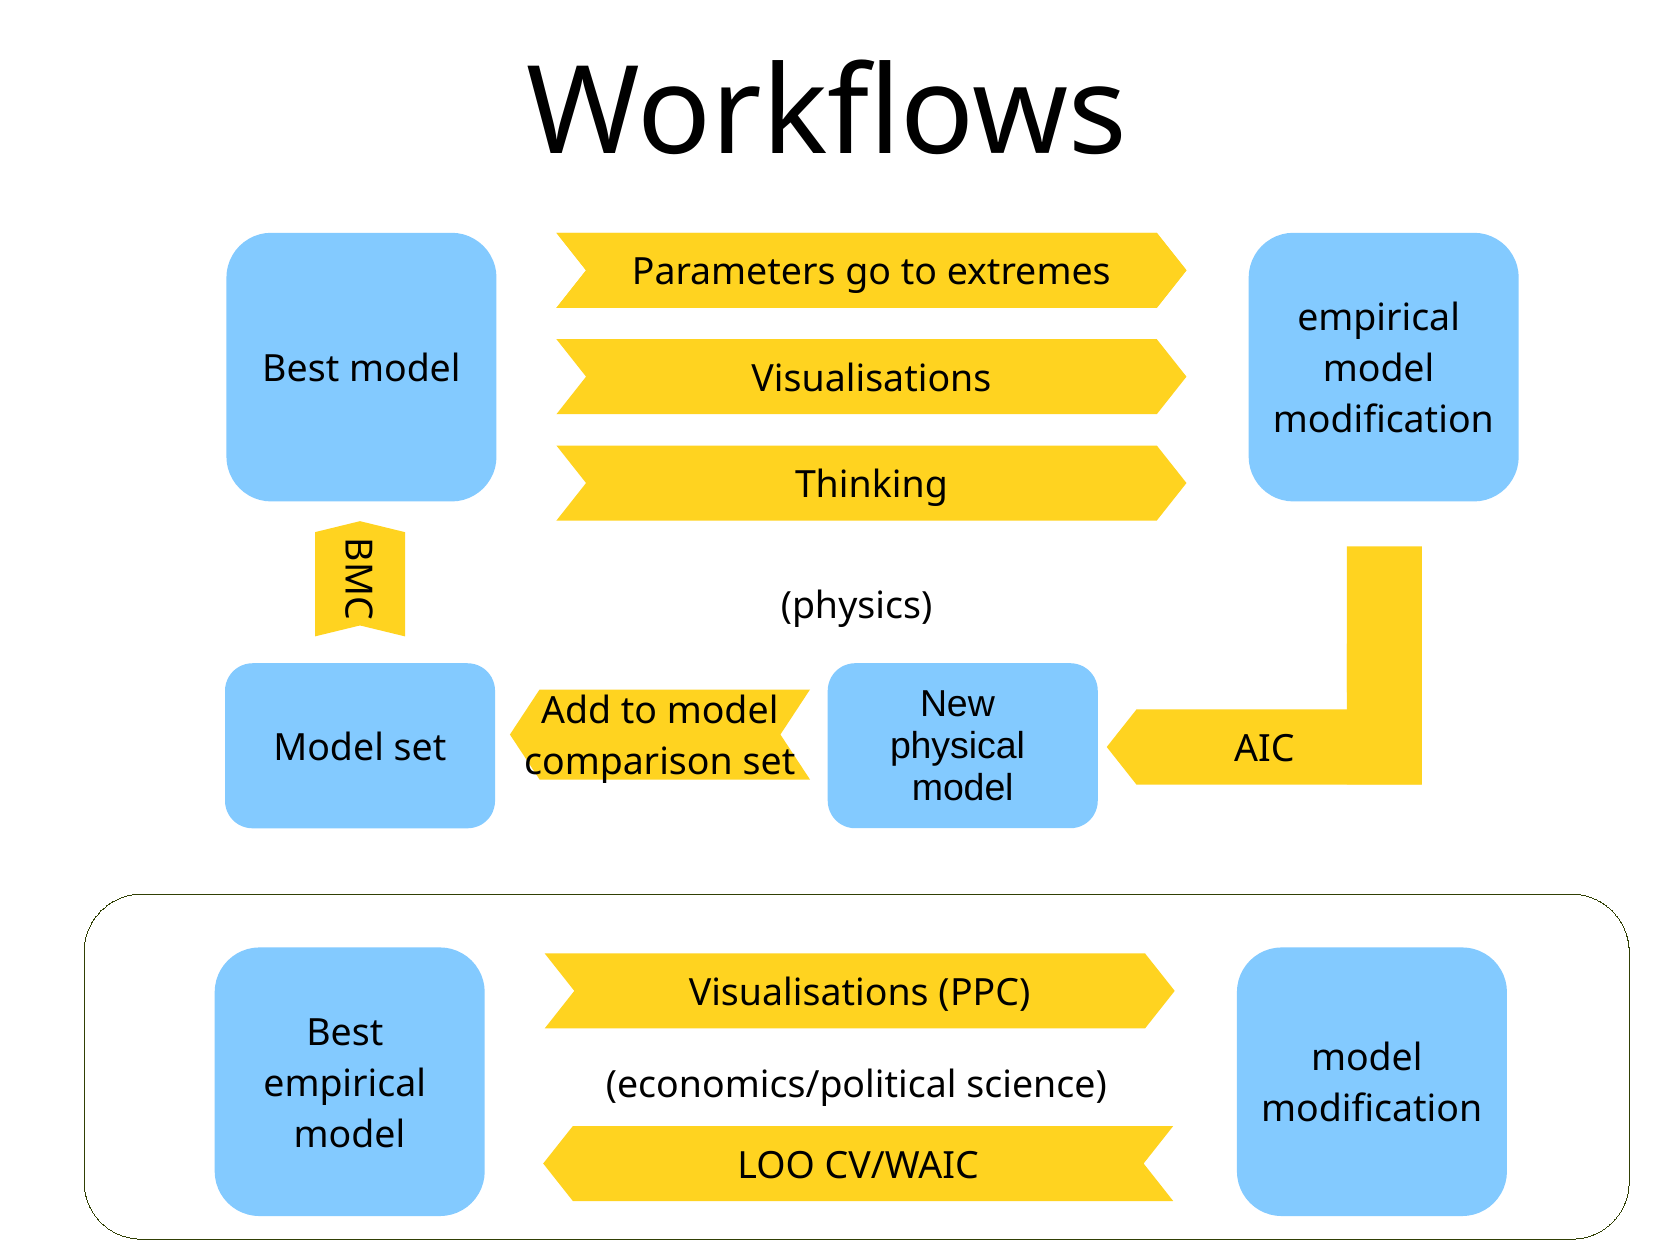

# Workflows
Best model
Parameters go to extremes
empirical
model
modification
Parameters go to extremes
Visualisations
Thinking
BMC
(physics)
New
physical
model
Model set
Add to model
comparison set
AIC
Best
empirical
model
model
modification
Visualisations (PPC)
(economics/political science)
LOO CV/WAIC